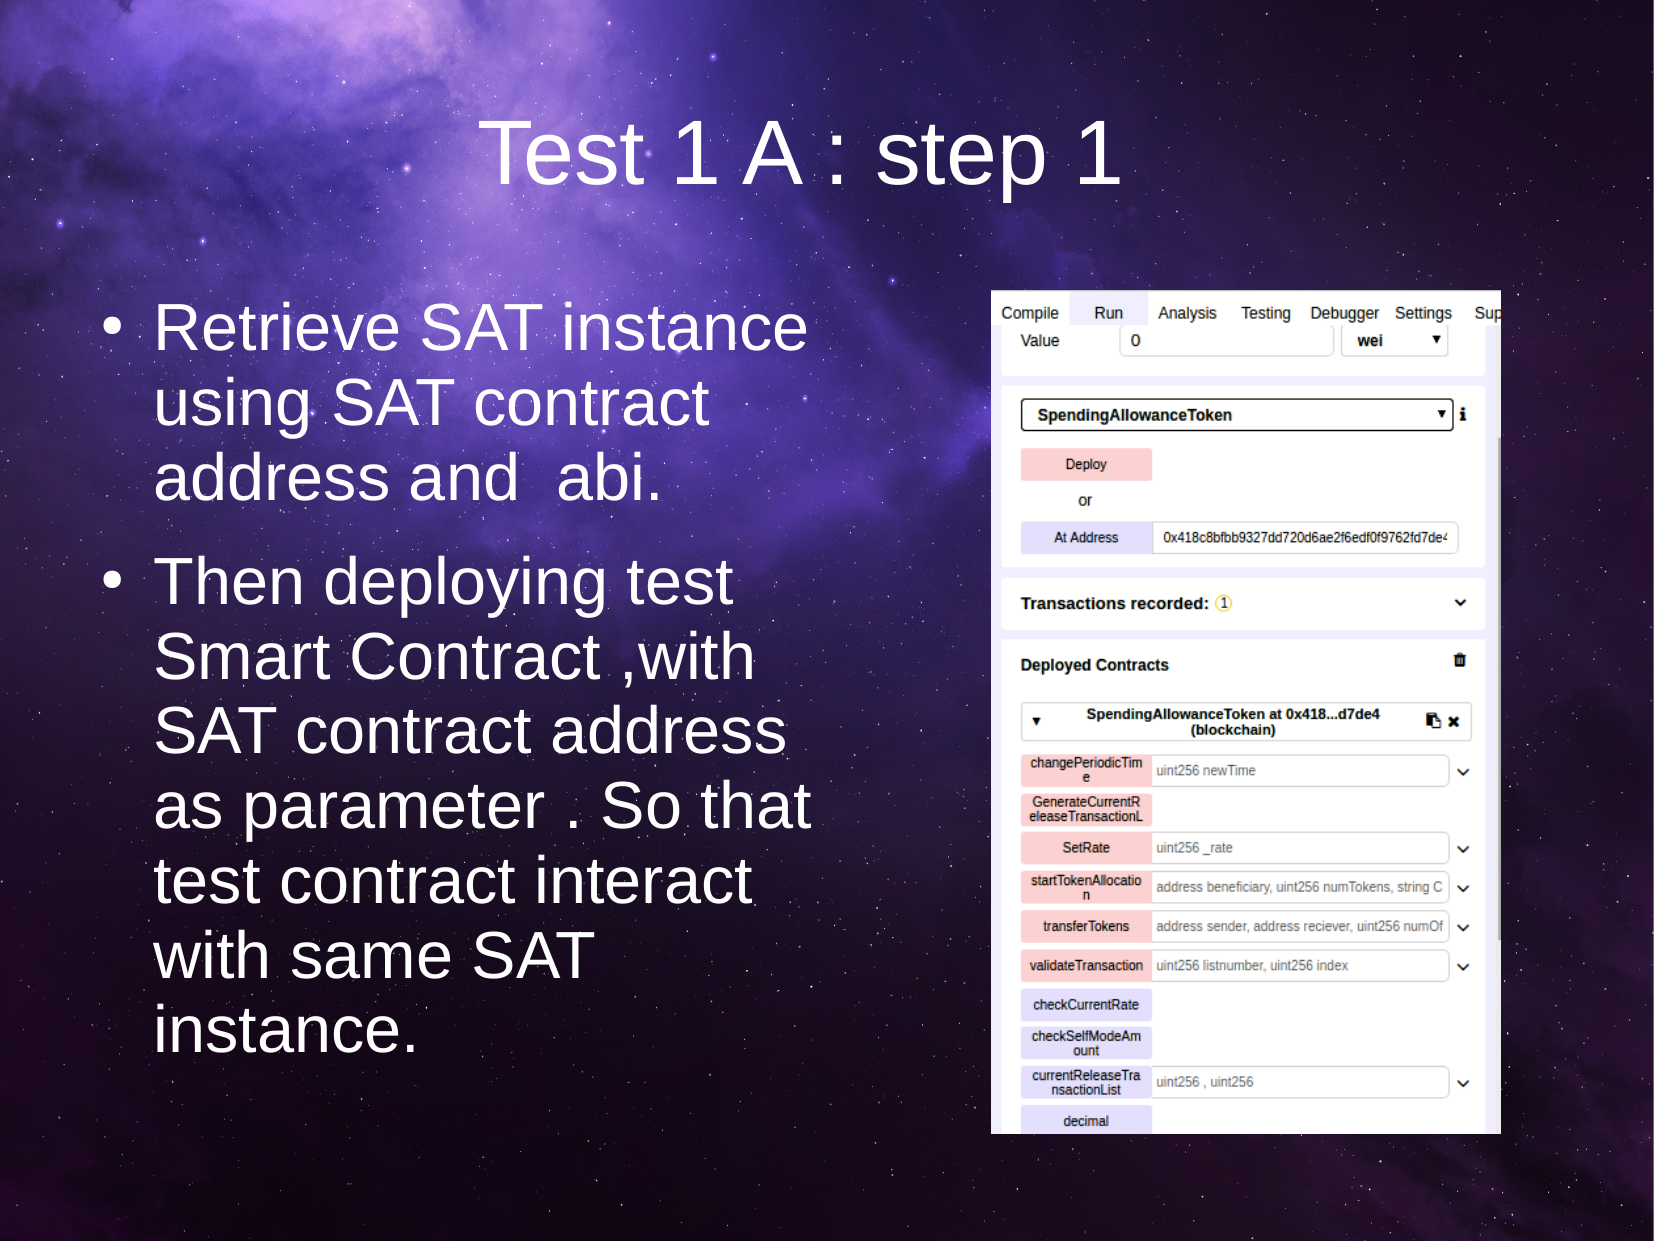

# Test 1 A : step 1
Retrieve SAT instance using SAT contract address and abi.
Then deploying test Smart Contract ,with SAT contract address as parameter . So that test contract interact with same SAT instance.